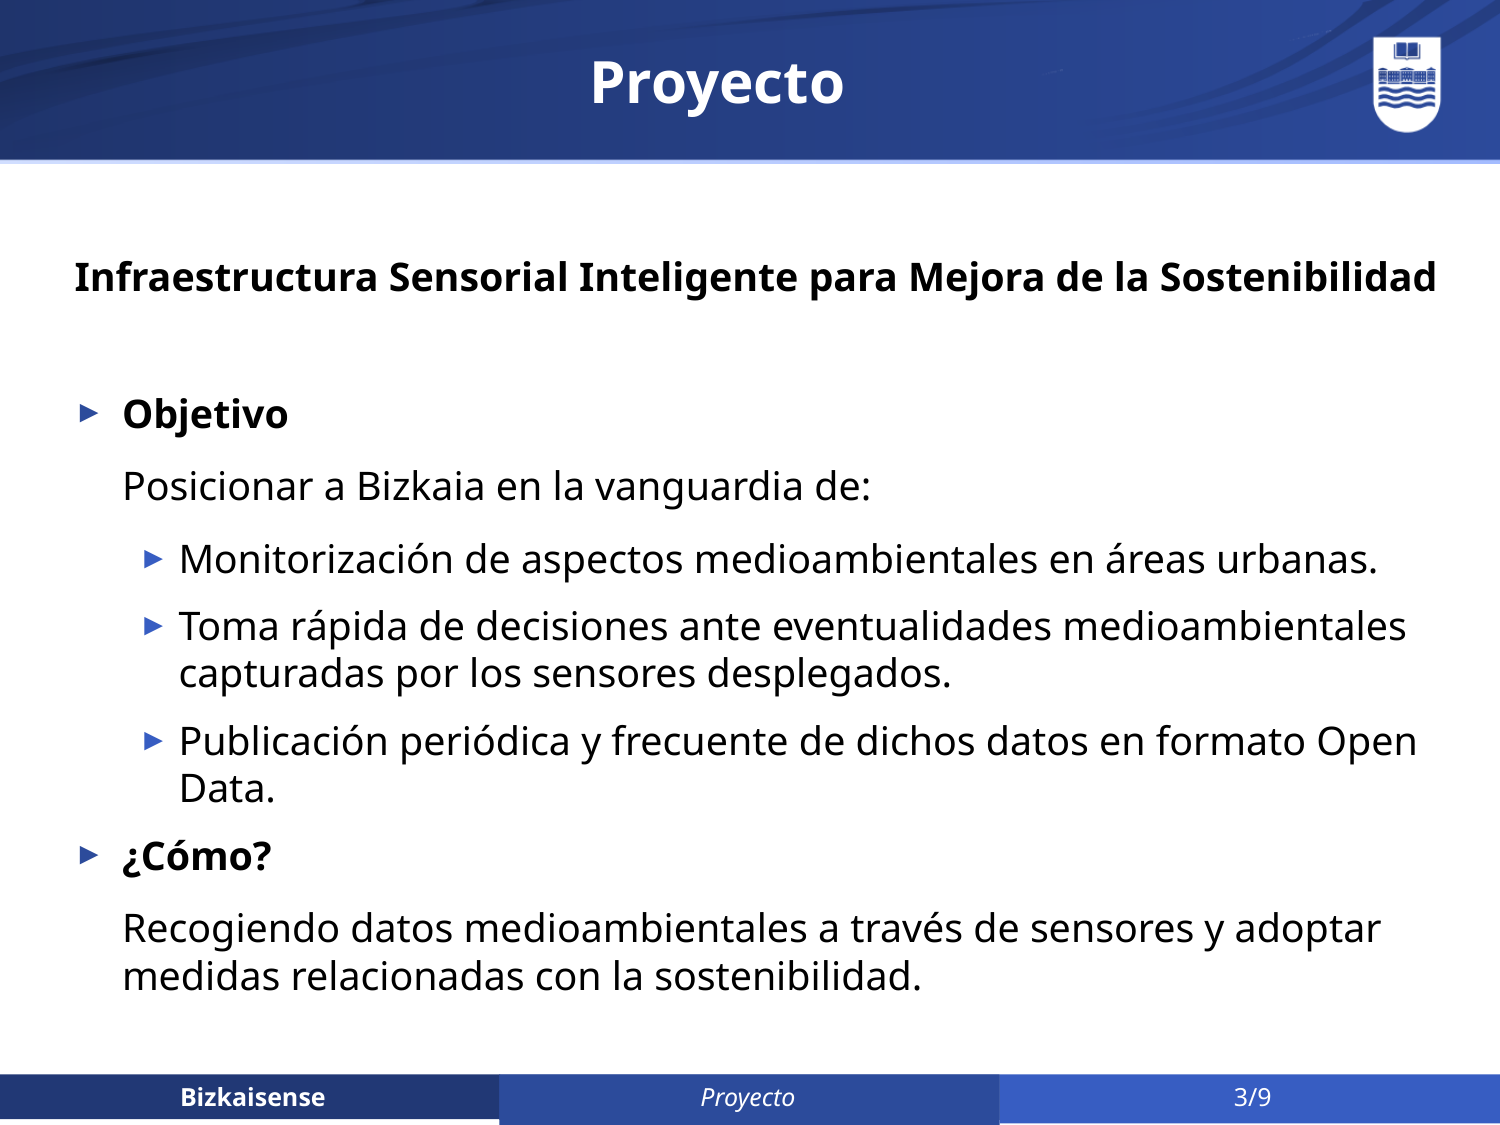

# Proyecto
Infraestructura Sensorial Inteligente para Mejora de la Sostenibilidad
Objetivo
Posicionar a Bizkaia en la vanguardia de:
Monitorización de aspectos medioambientales en áreas urbanas.
Toma rápida de decisiones ante eventualidades medioambientales capturadas por los sensores desplegados.
Publicación periódica y frecuente de dichos datos en formato Open Data.
¿Cómo?
Recogiendo datos medioambientales a través de sensores y adoptar medidas relacionadas con la sostenibilidad.
Proyecto